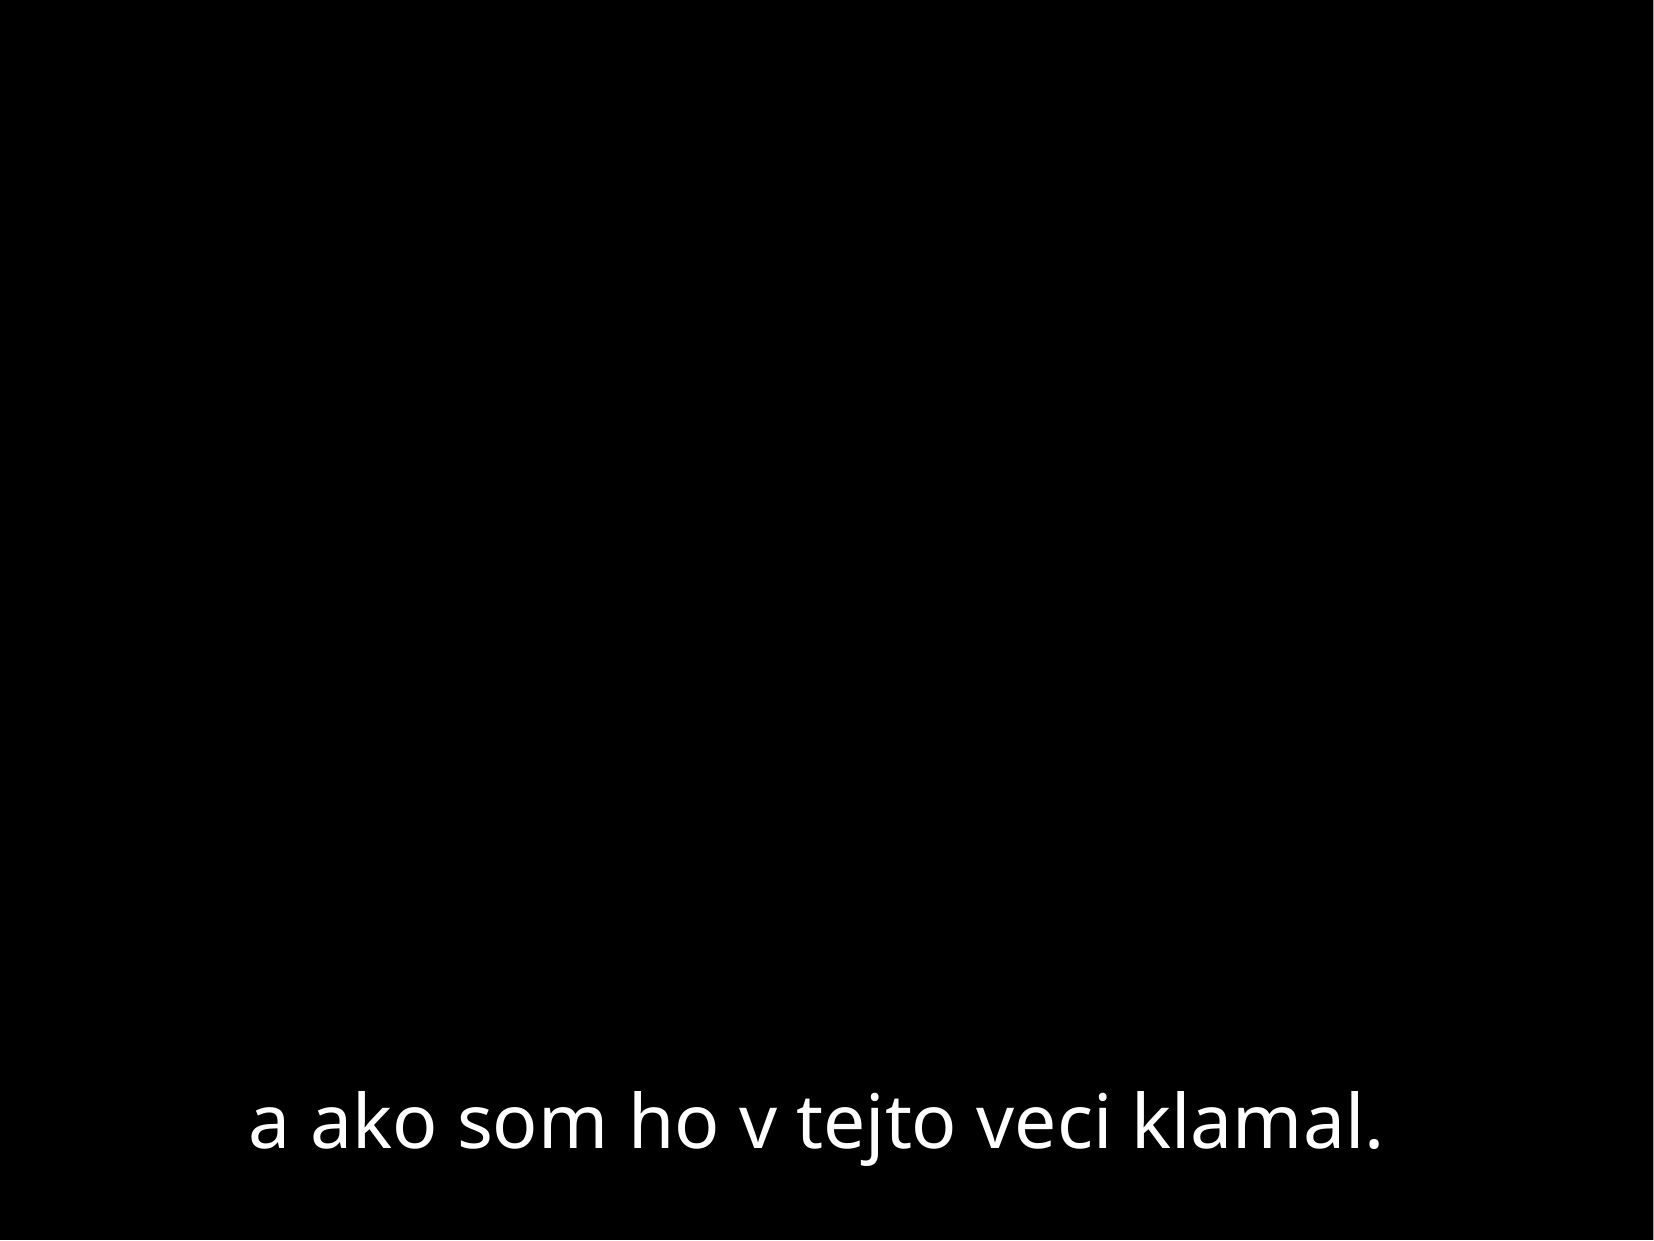

# a ako som ho v tejto veci klamal.